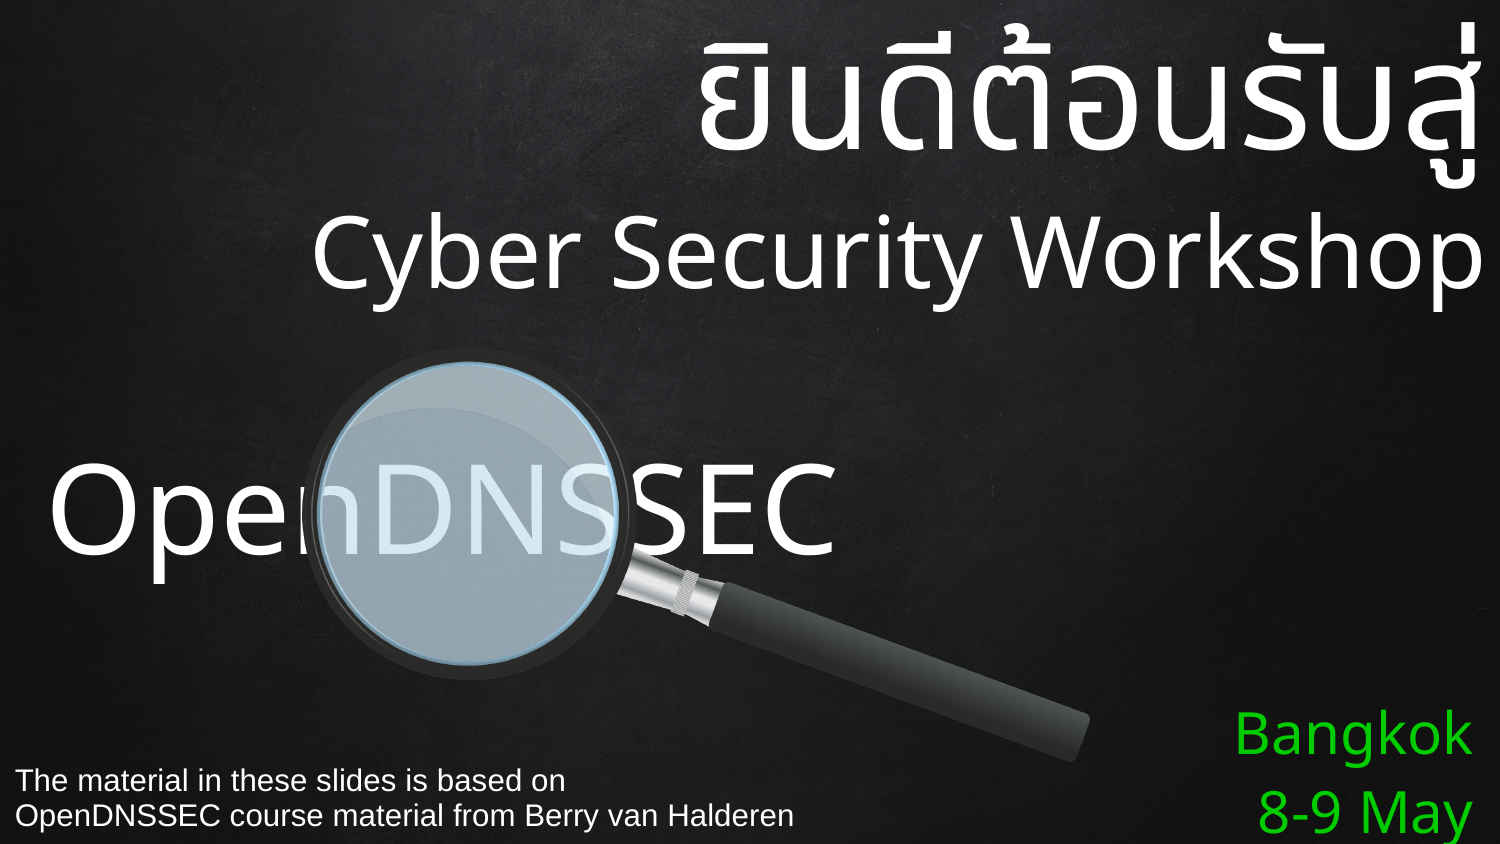

ยินดีต้อนรับสู่
Cyber Security Workshop
# OpenDNSSEC
Bangkok
8-9 May 2019
The material in these slides is based on
OpenDNSSEC course material from Berry van Halderen